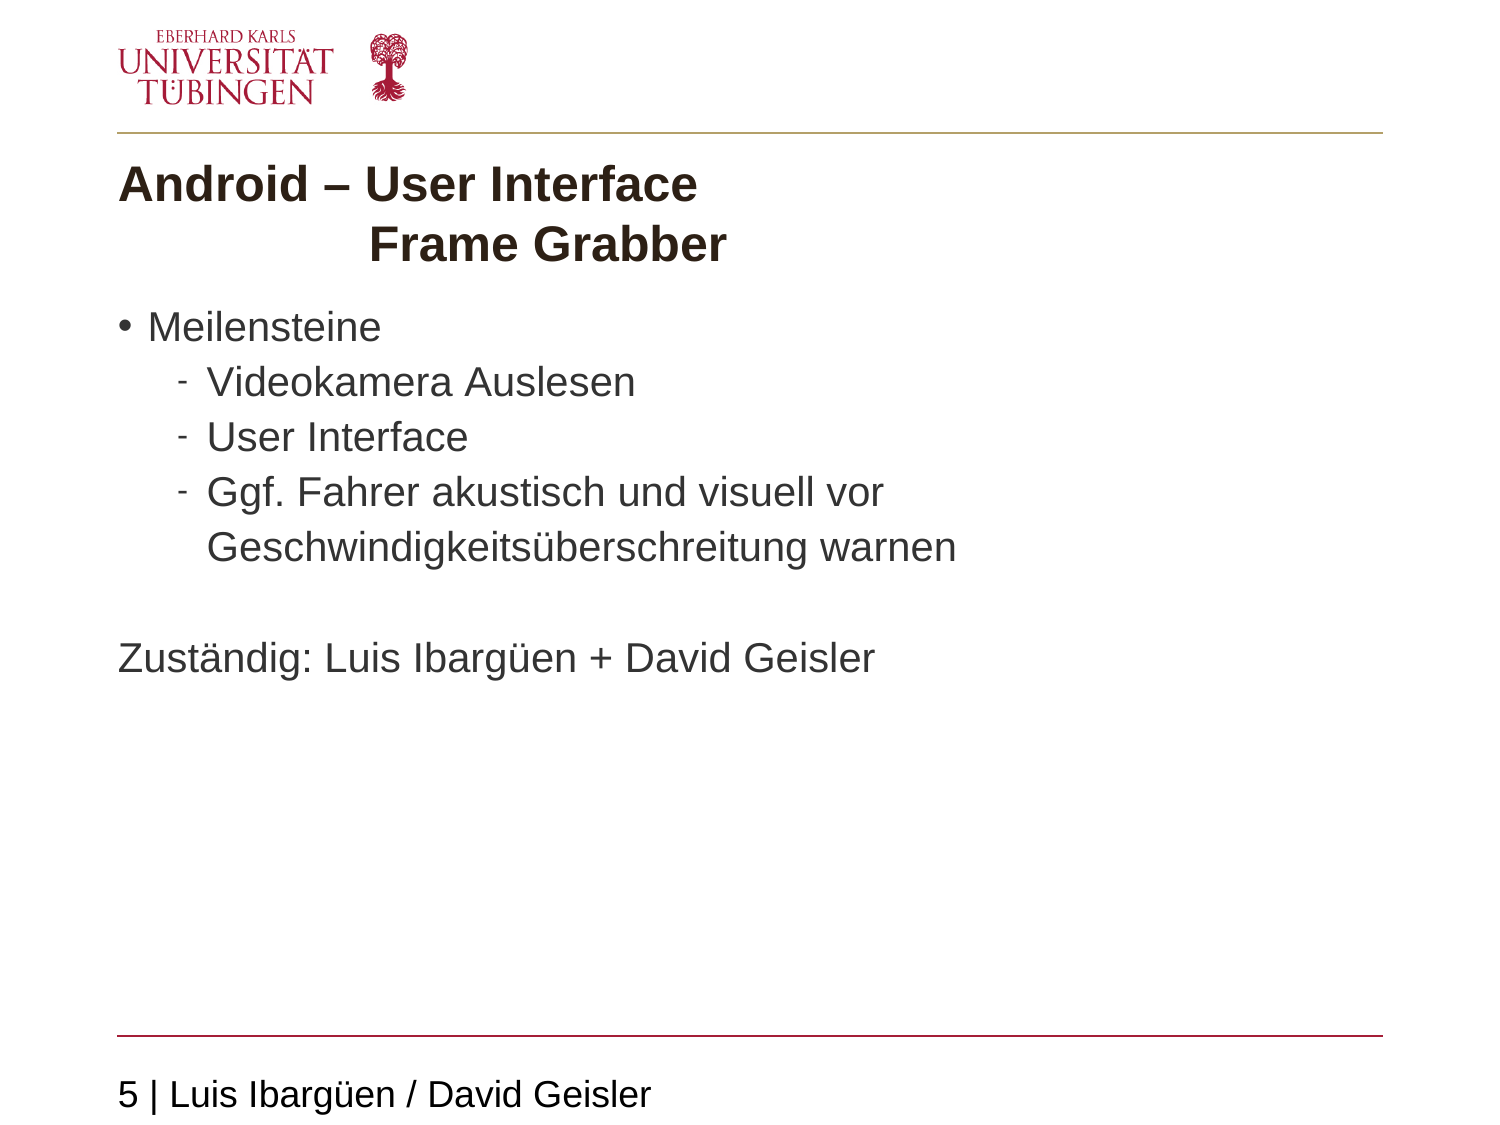

# Android – User Interface Frame Grabber
Meilensteine
Videokamera Auslesen
User Interface
Ggf. Fahrer akustisch und visuell vor Geschwindigkeitsüberschreitung warnen
Zuständig: Luis Ibargüen + David Geisler
5